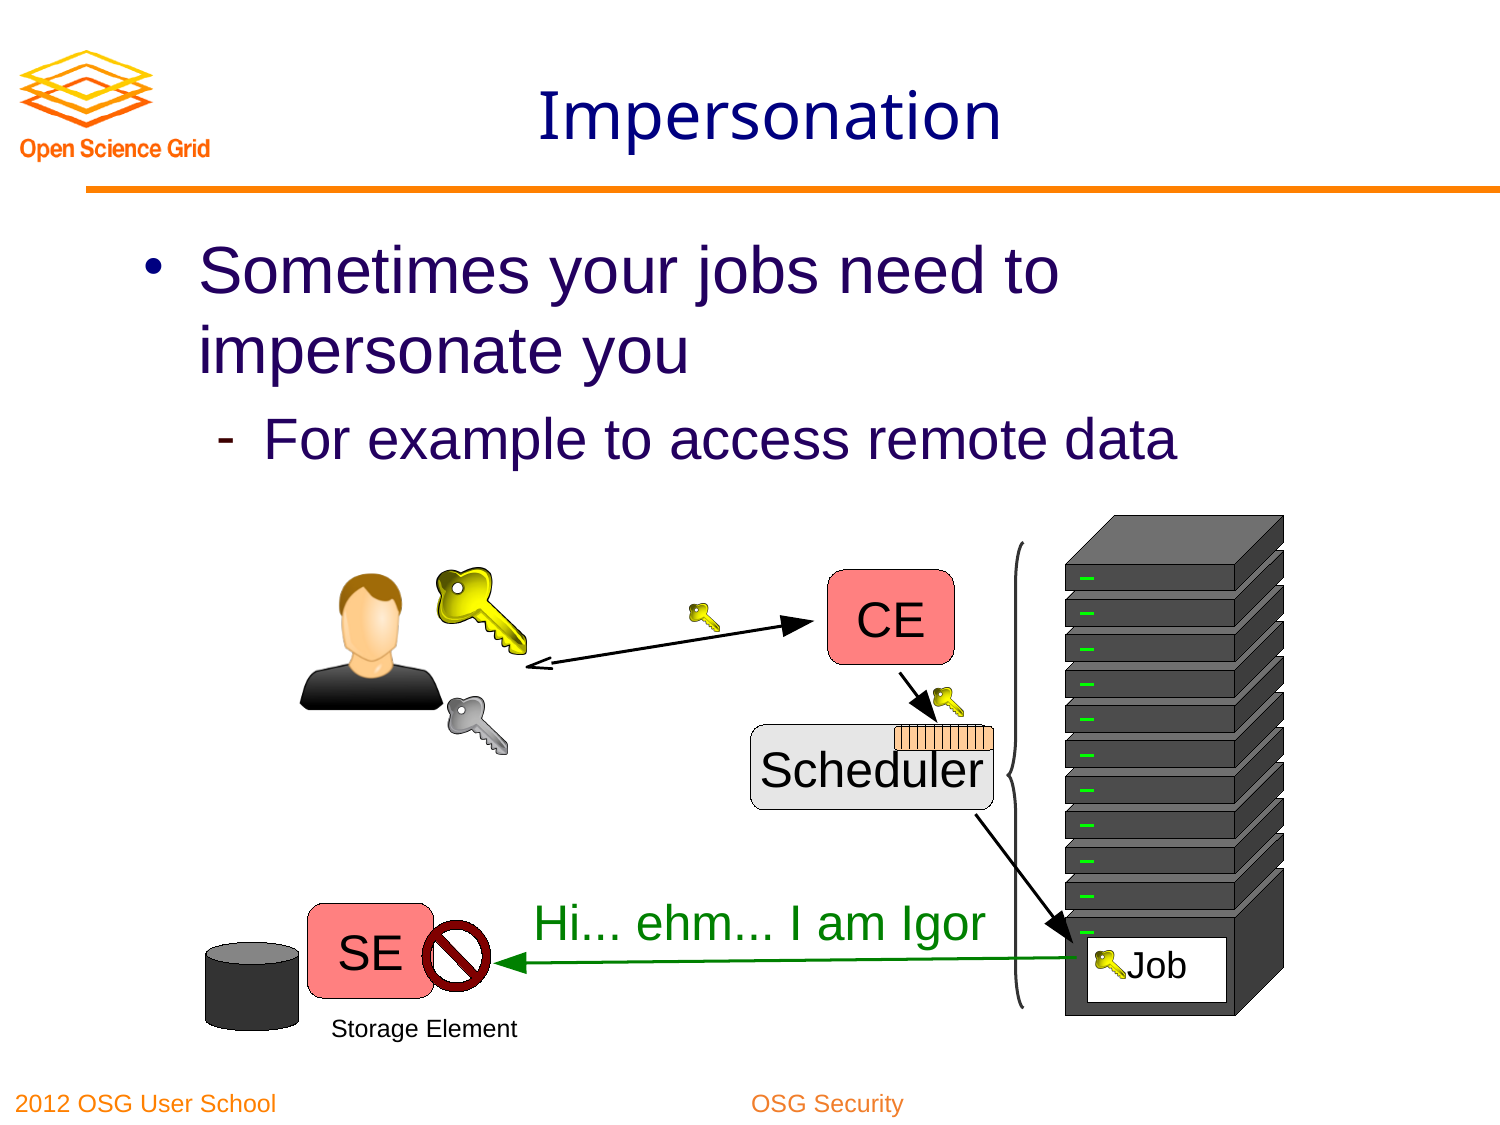

# Impersonation
Sometimes your jobs need to impersonate you
For example to access remote data
CE
Scheduler
Hi... ehm... I am Igor
SE
Job
Storage Element